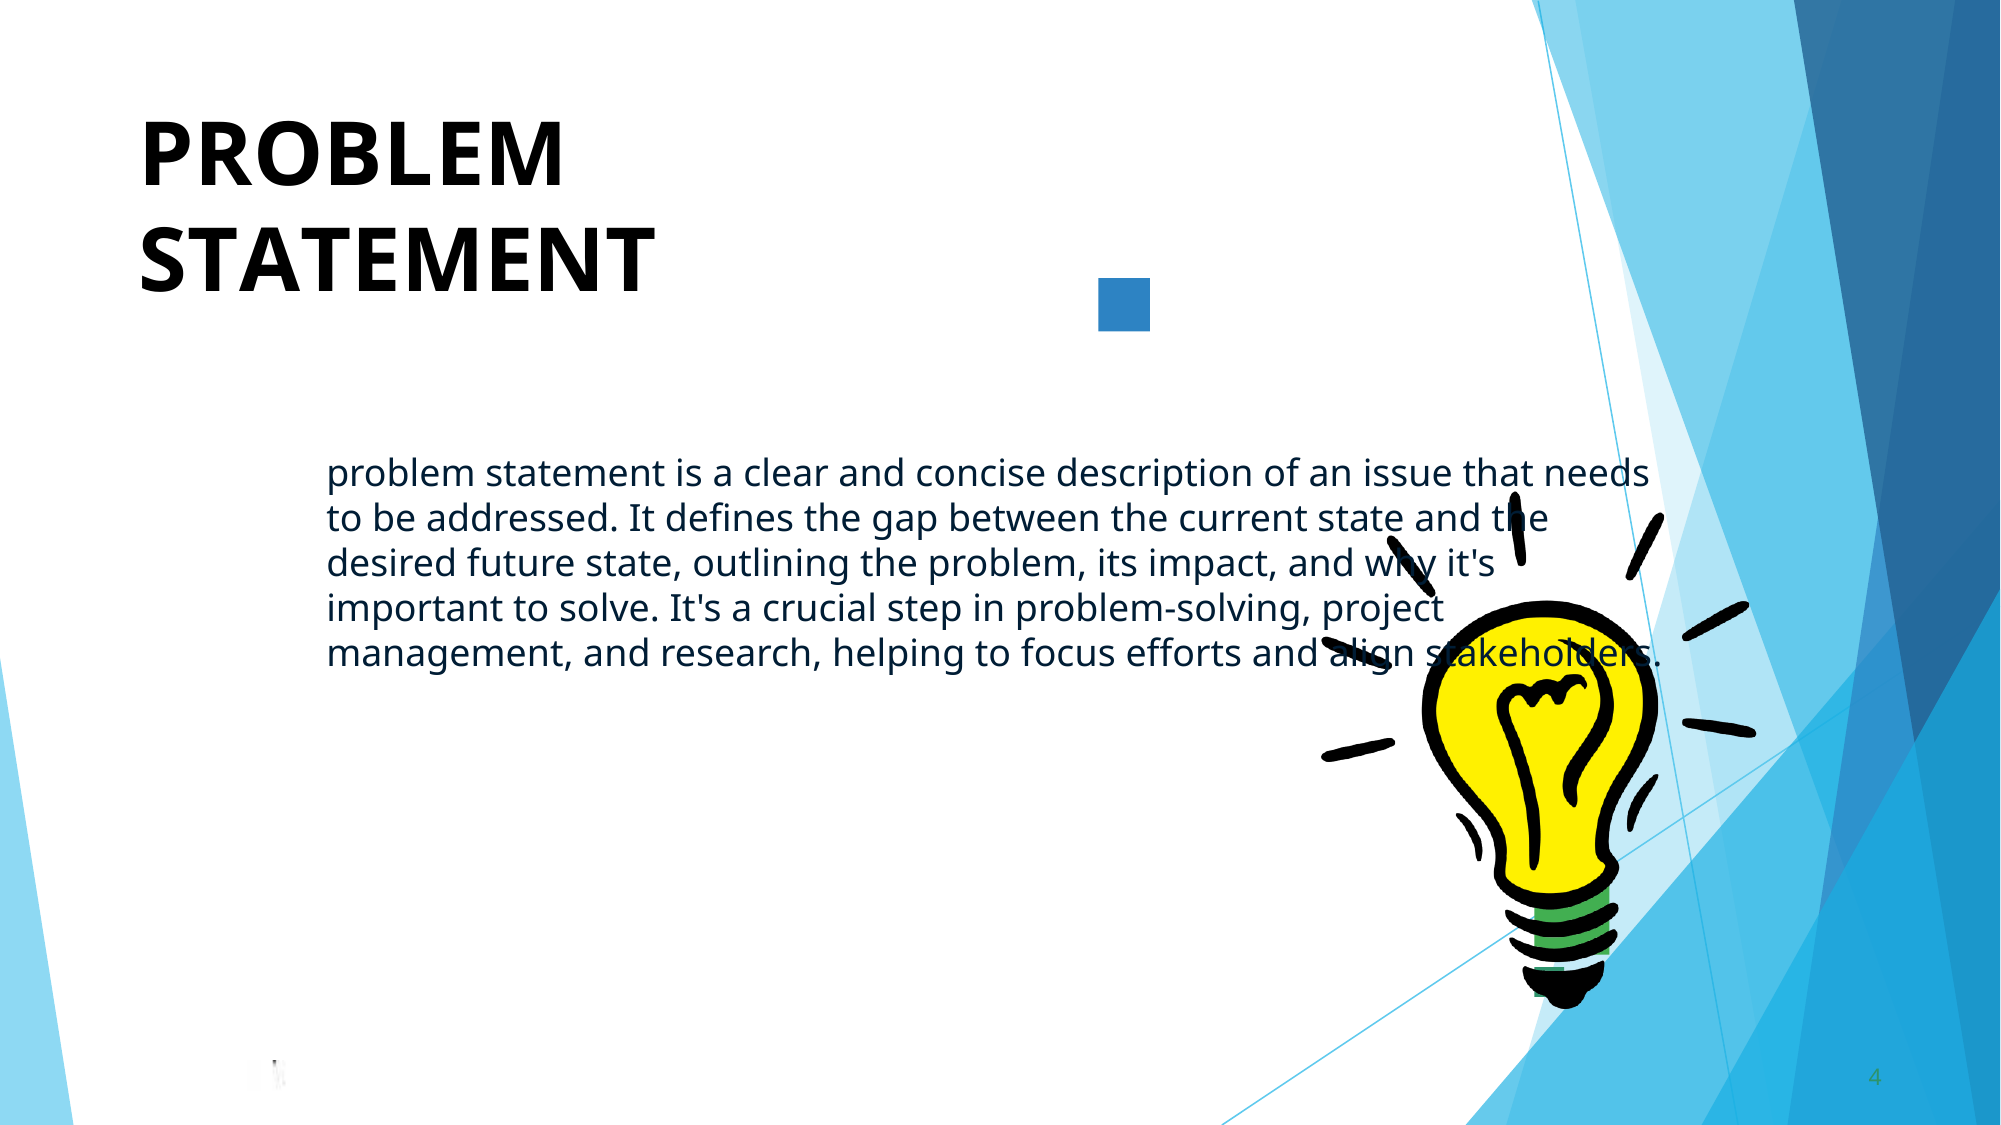

# PROBLEM	STATEMENT
problem statement is a clear and concise description of an issue that needs to be addressed. It defines the gap between the current state and the desired future state, outlining the problem, its impact, and why it's important to solve. It's a crucial step in problem-solving, project management, and research, helping to focus efforts and align stakeholders.
problem statement is a clear and concise description of an issue that needs to be addressed. It defines the gap between the current state and the desired future state, outlining the problem, its impact, and why it's important to solve. It's a crucial step in problem-solving, project management, and research, helping to focus efforts and align stakeholders.